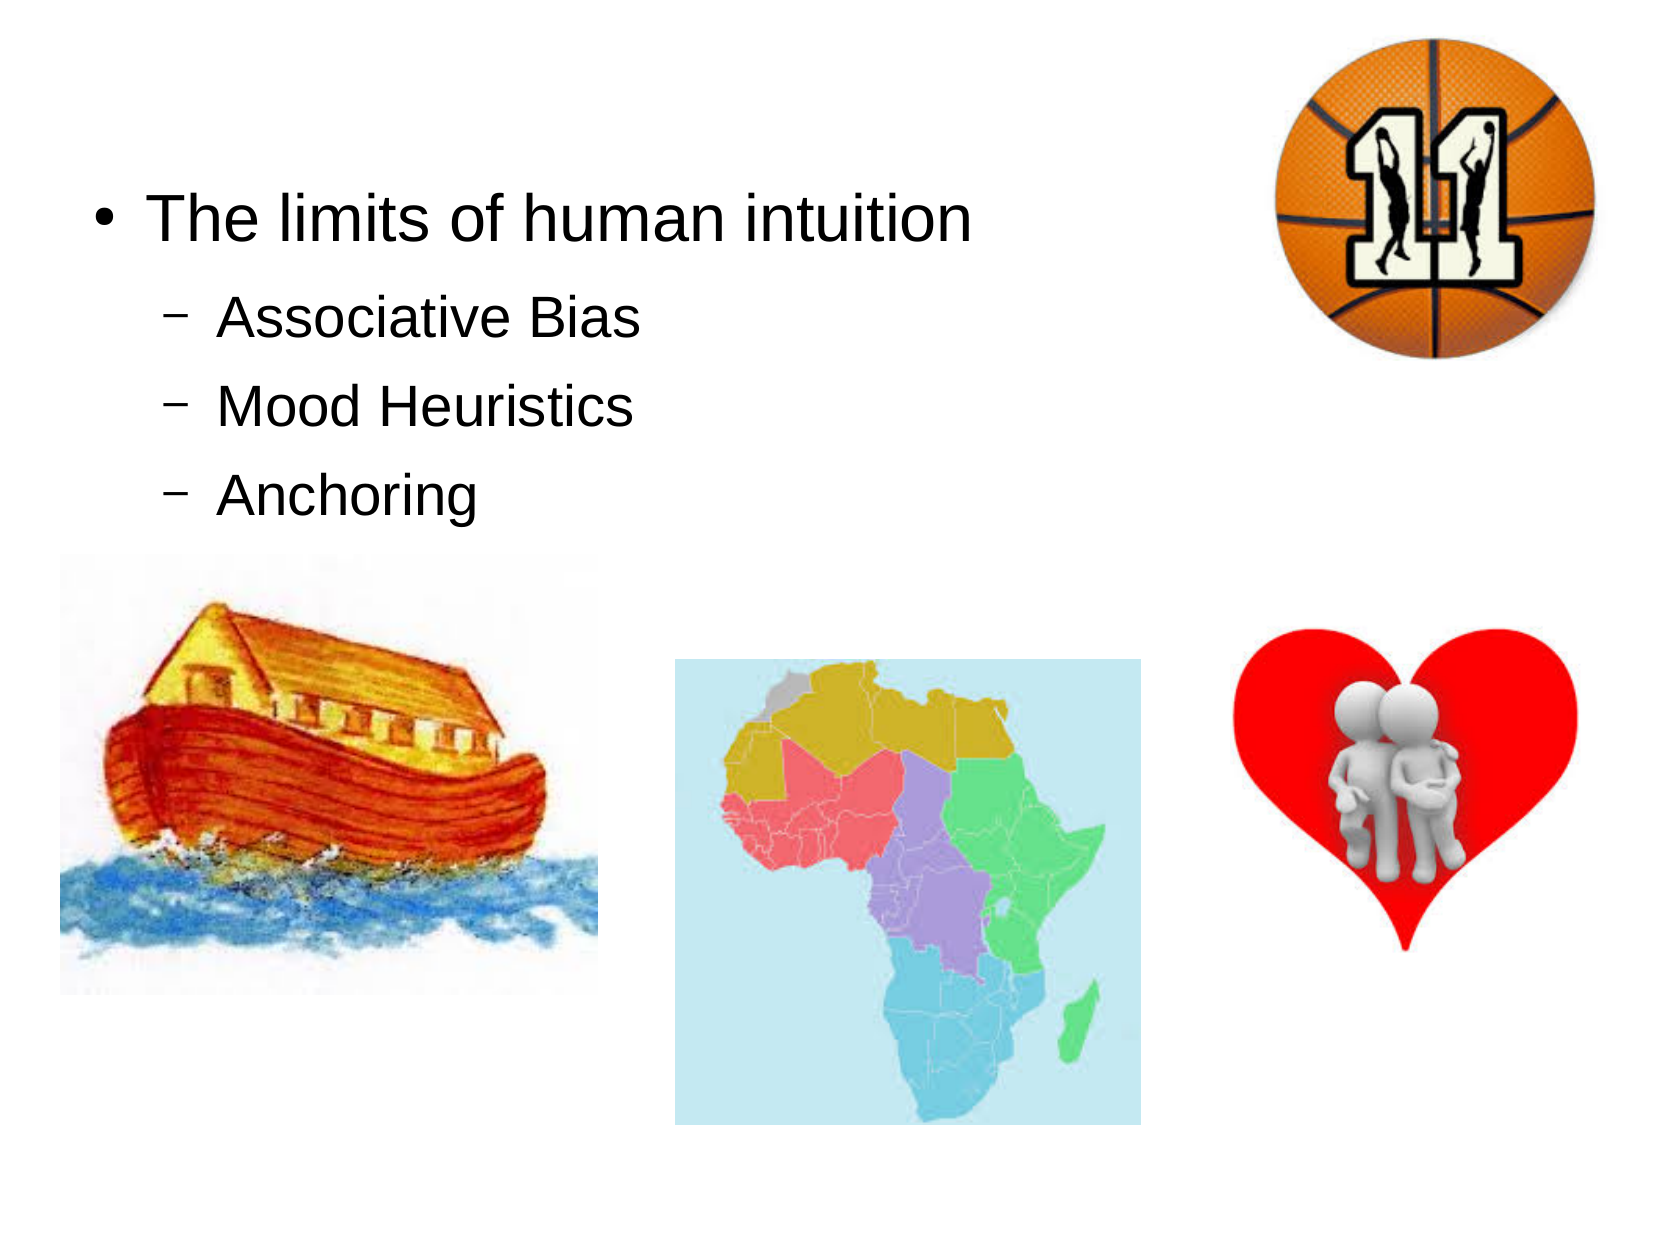

# The limits of human intuition
Associative Bias
Mood Heuristics
Anchoring